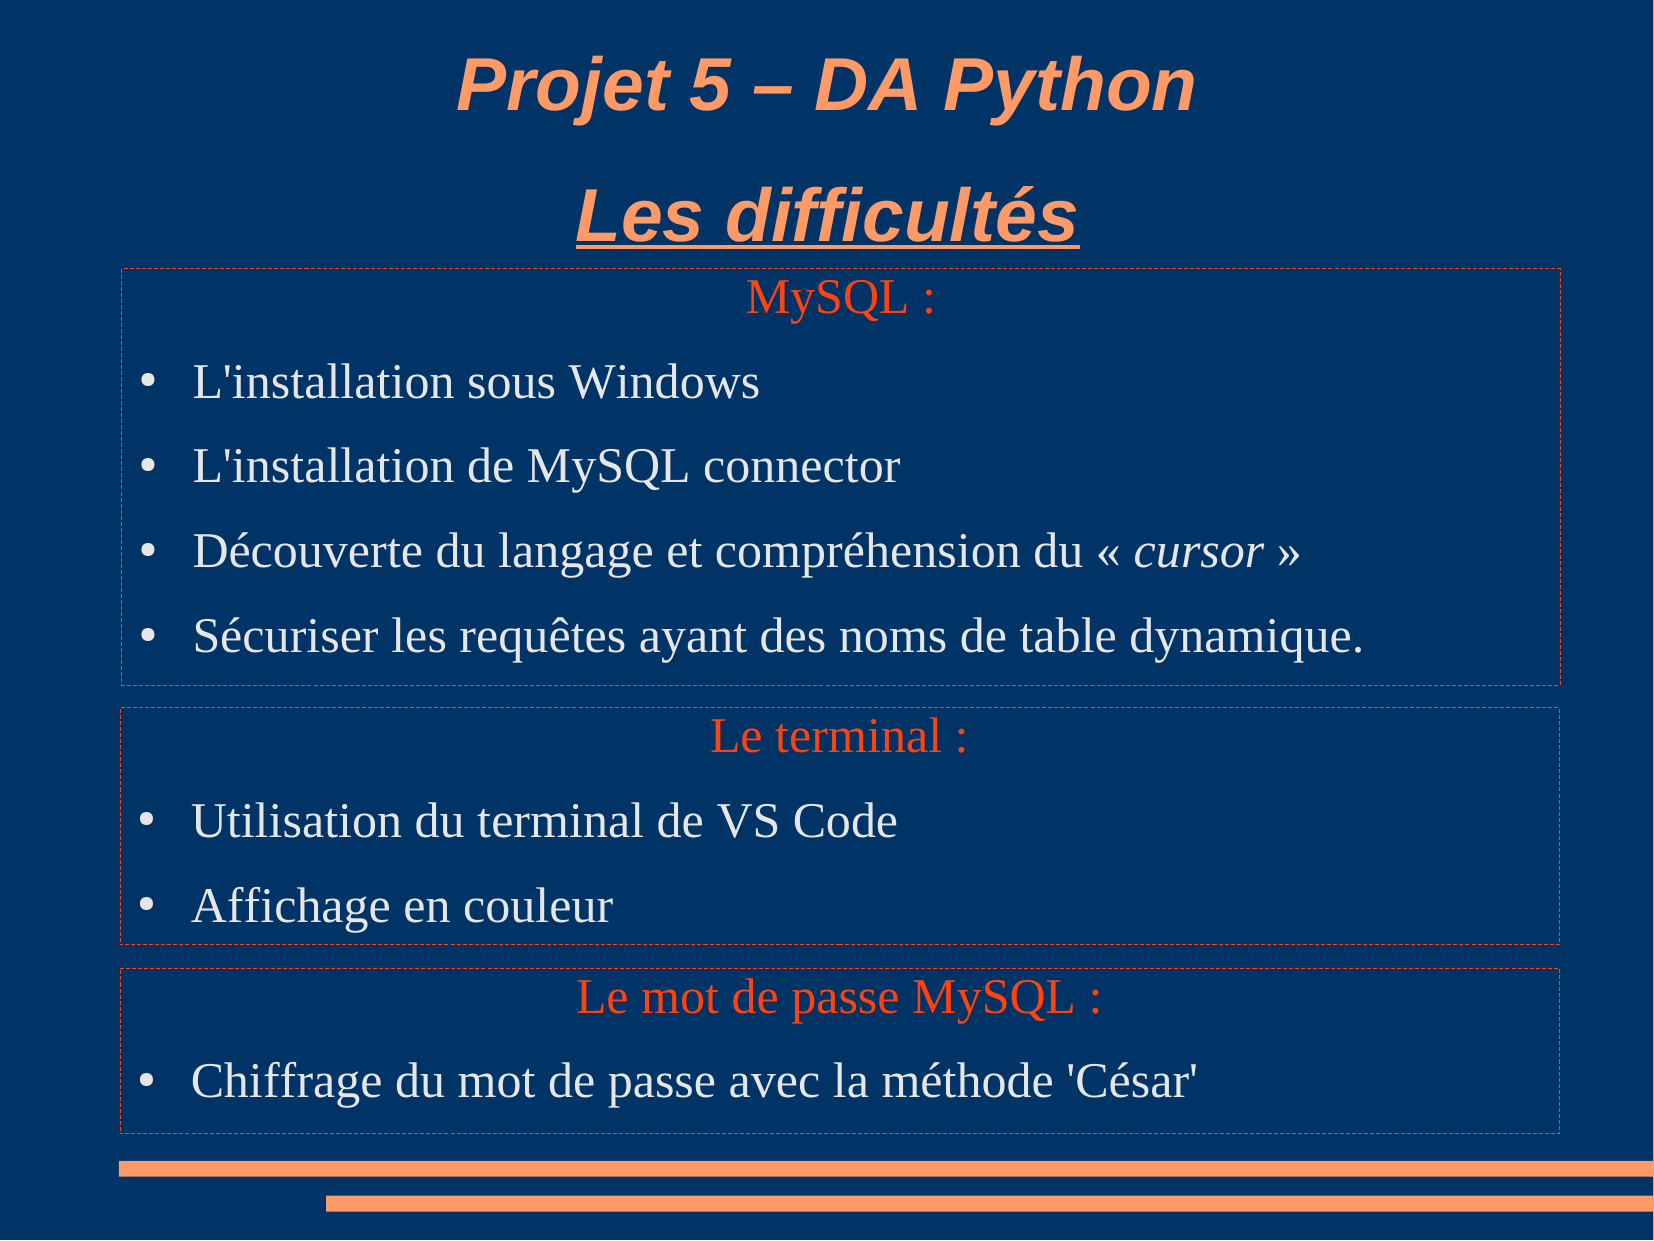

# Projet 5 – DA Python Les difficultés
MySQL :
L'installation sous Windows
L'installation de MySQL connector
Découverte du langage et compréhension du « cursor »
Sécuriser les requêtes ayant des noms de table dynamique.
Le terminal :
Utilisation du terminal de VS Code
Affichage en couleur
Le mot de passe MySQL :
Chiffrage du mot de passe avec la méthode 'César'